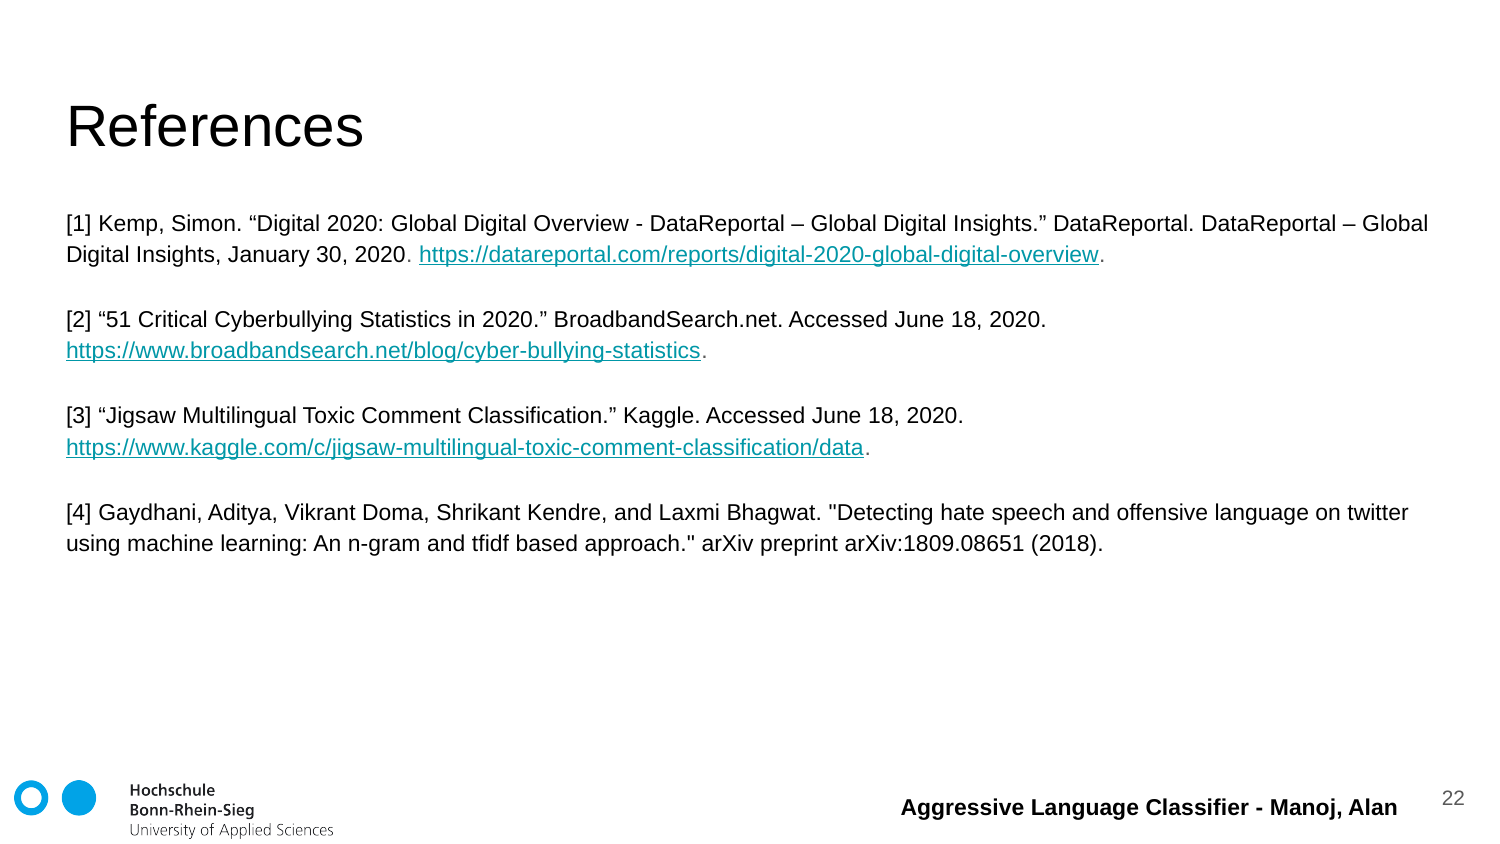

# References
[1] Kemp, Simon. “Digital 2020: Global Digital Overview - DataReportal – Global Digital Insights.” DataReportal. DataReportal – Global Digital Insights, January 30, 2020. https://datareportal.com/reports/digital-2020-global-digital-overview.
[2] “51 Critical Cyberbullying Statistics in 2020.” BroadbandSearch.net. Accessed June 18, 2020. https://www.broadbandsearch.net/blog/cyber-bullying-statistics.
[3] “Jigsaw Multilingual Toxic Comment Classification.” Kaggle. Accessed June 18, 2020. https://www.kaggle.com/c/jigsaw-multilingual-toxic-comment-classification/data.
[4] Gaydhani, Aditya, Vikrant Doma, Shrikant Kendre, and Laxmi Bhagwat. "Detecting hate speech and offensive language on twitter using machine learning: An n-gram and tfidf based approach." arXiv preprint arXiv:1809.08651 (2018).
Aggressive Language Classifier - Manoj, Alan